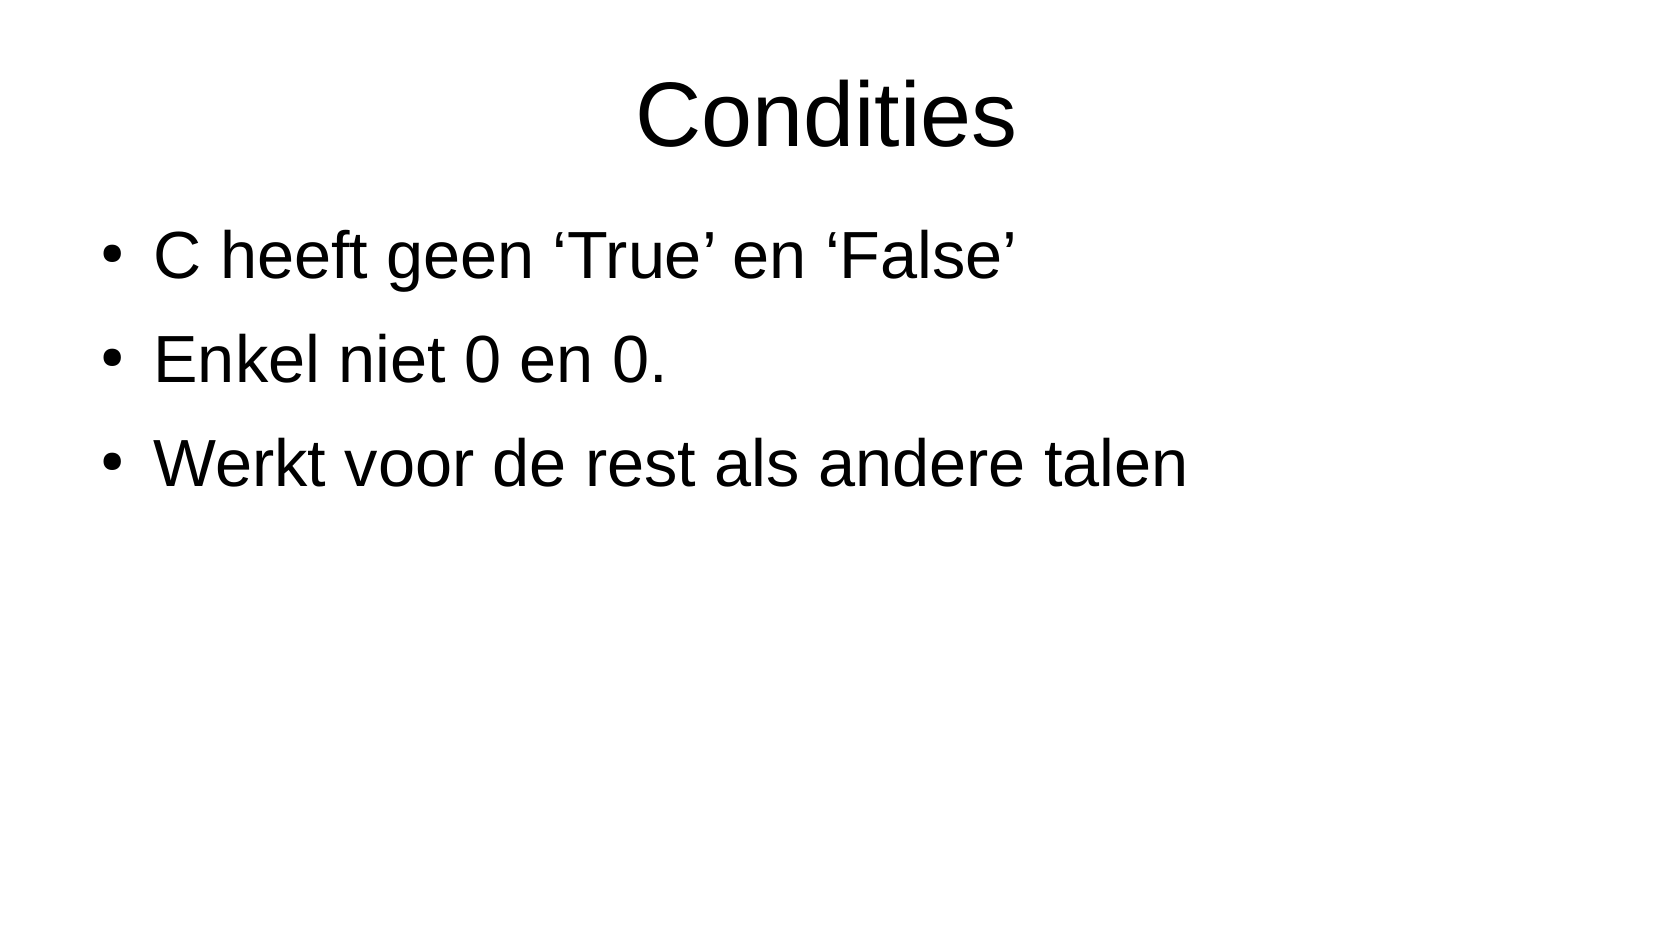

# Condities
C heeft geen ‘True’ en ‘False’
Enkel niet 0 en 0.
Werkt voor de rest als andere talen